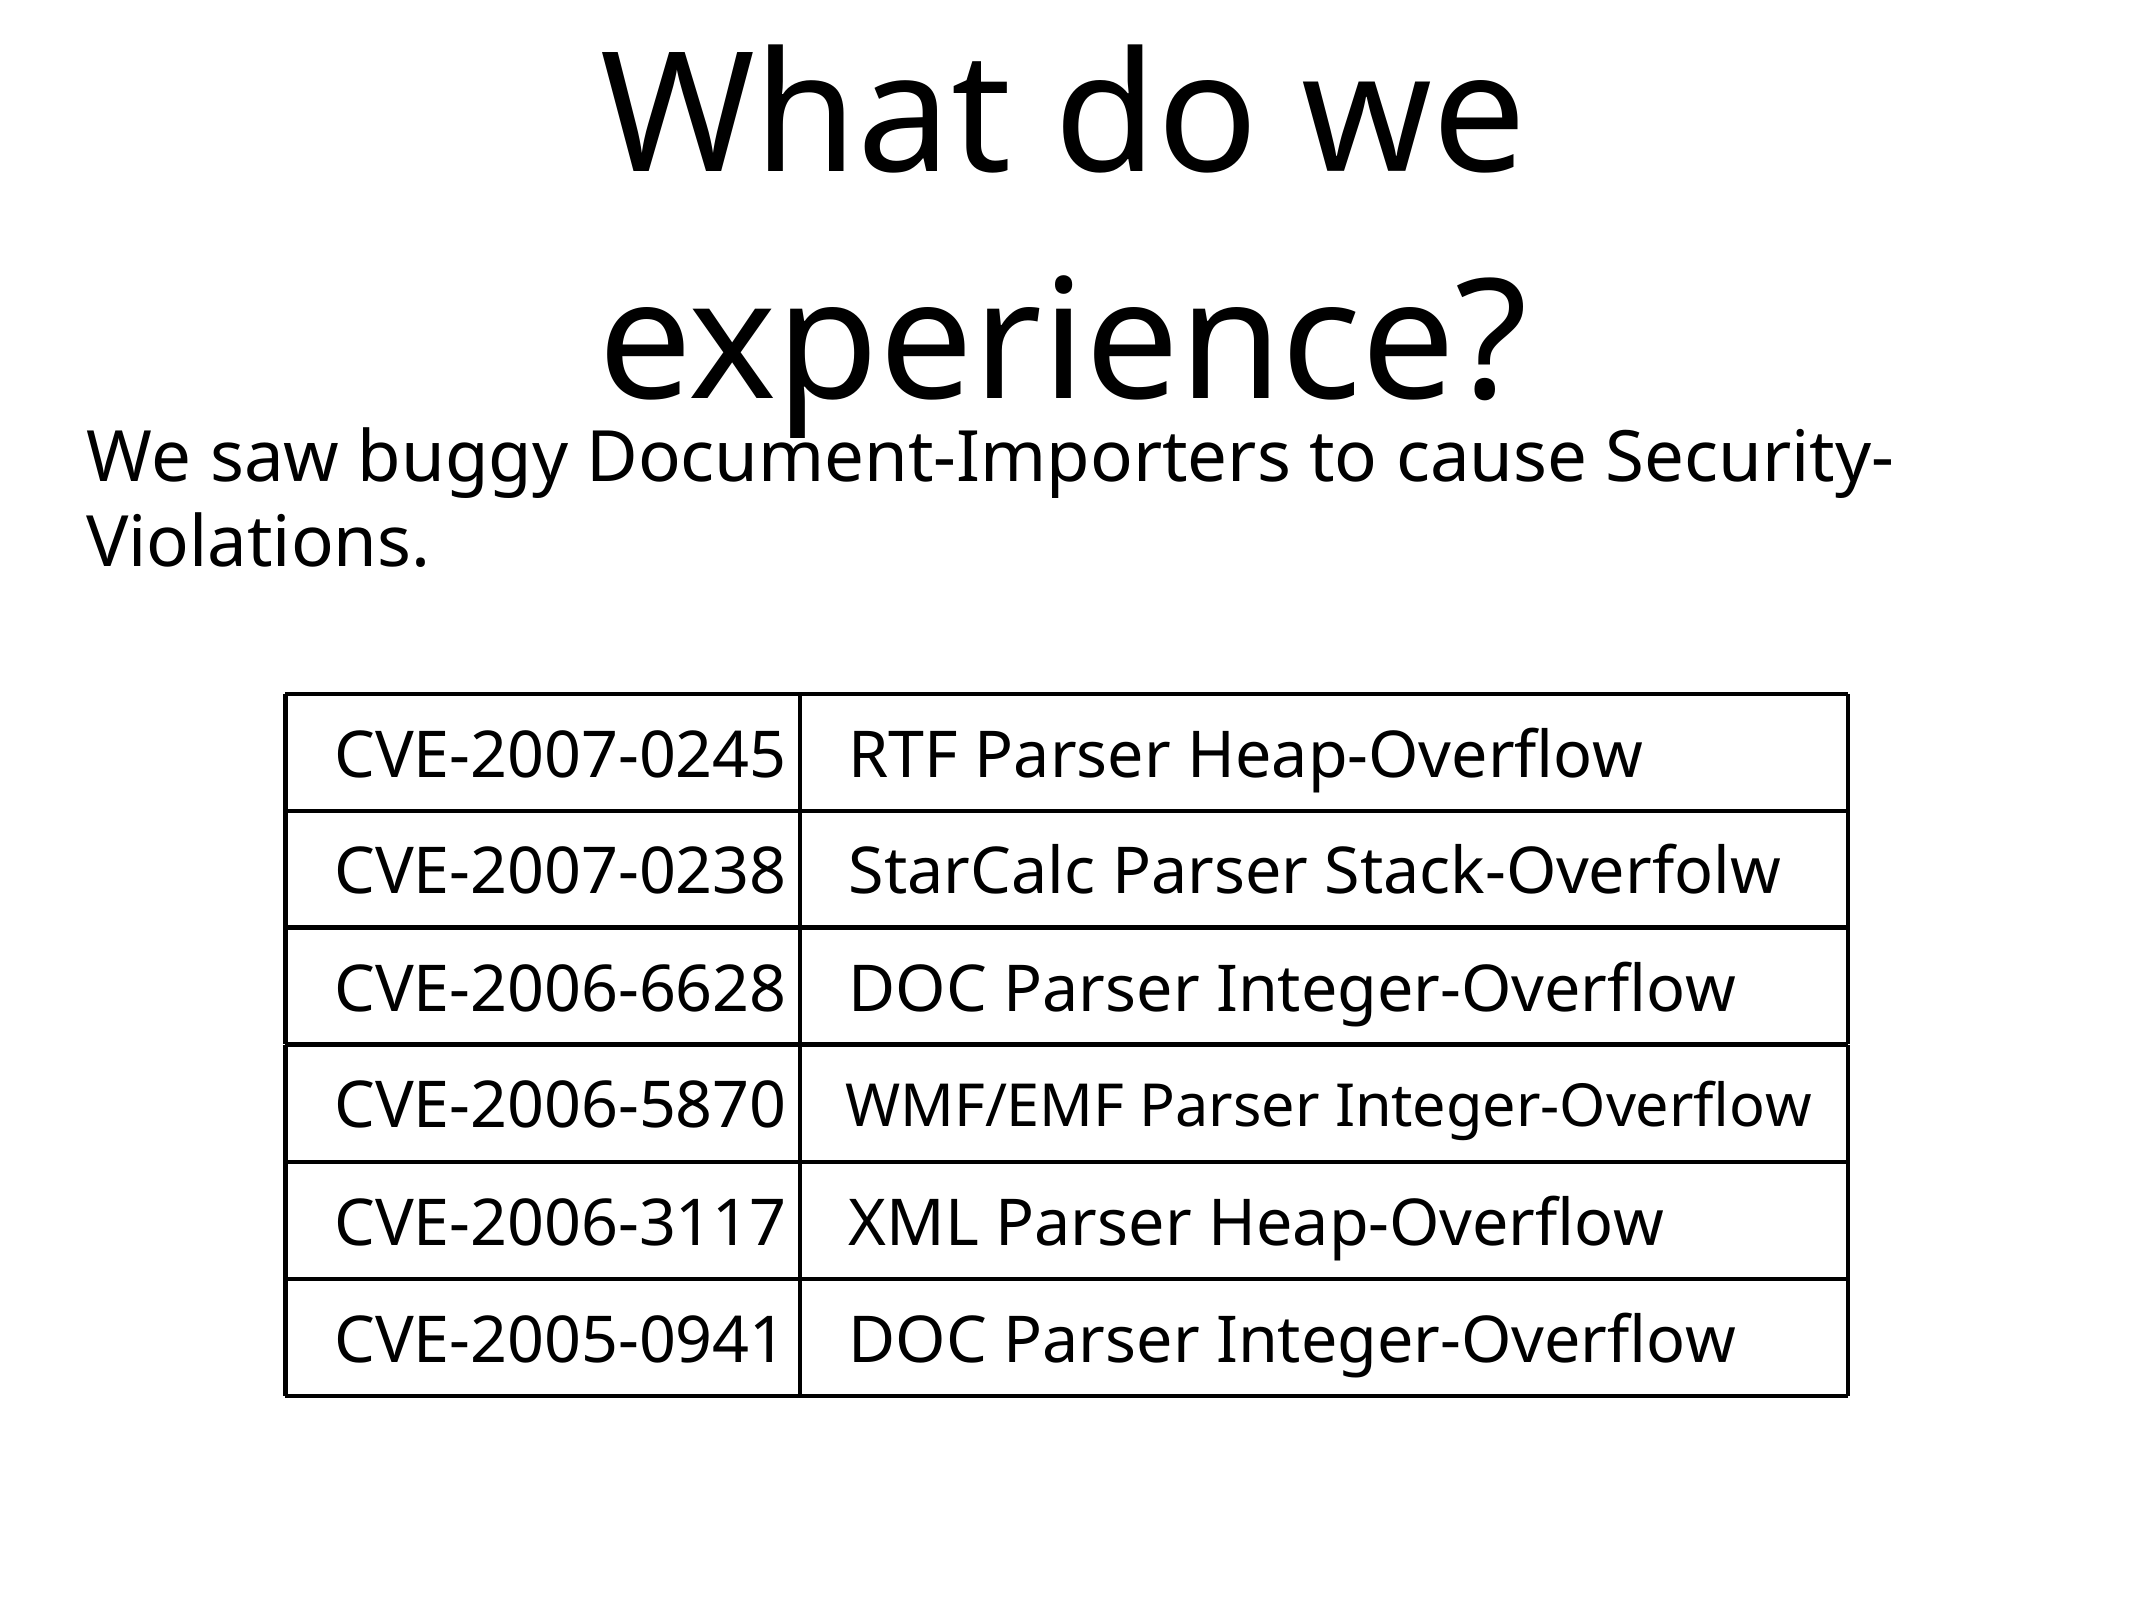

# What do we experience?
We saw buggy Document-Importers to cause Security-Violations.
CVE-2007-0245
RTF Parser Heap-Overflow
CVE-2007-0238
StarCalc Parser Stack-Overfolw
CVE-2006-6628
DOC Parser Integer-Overflow
CVE-2006-5870
WMF/EMF Parser Integer-Overflow
CVE-2006-3117
XML Parser Heap-Overflow
CVE-2005-0941
DOC Parser Integer-Overflow